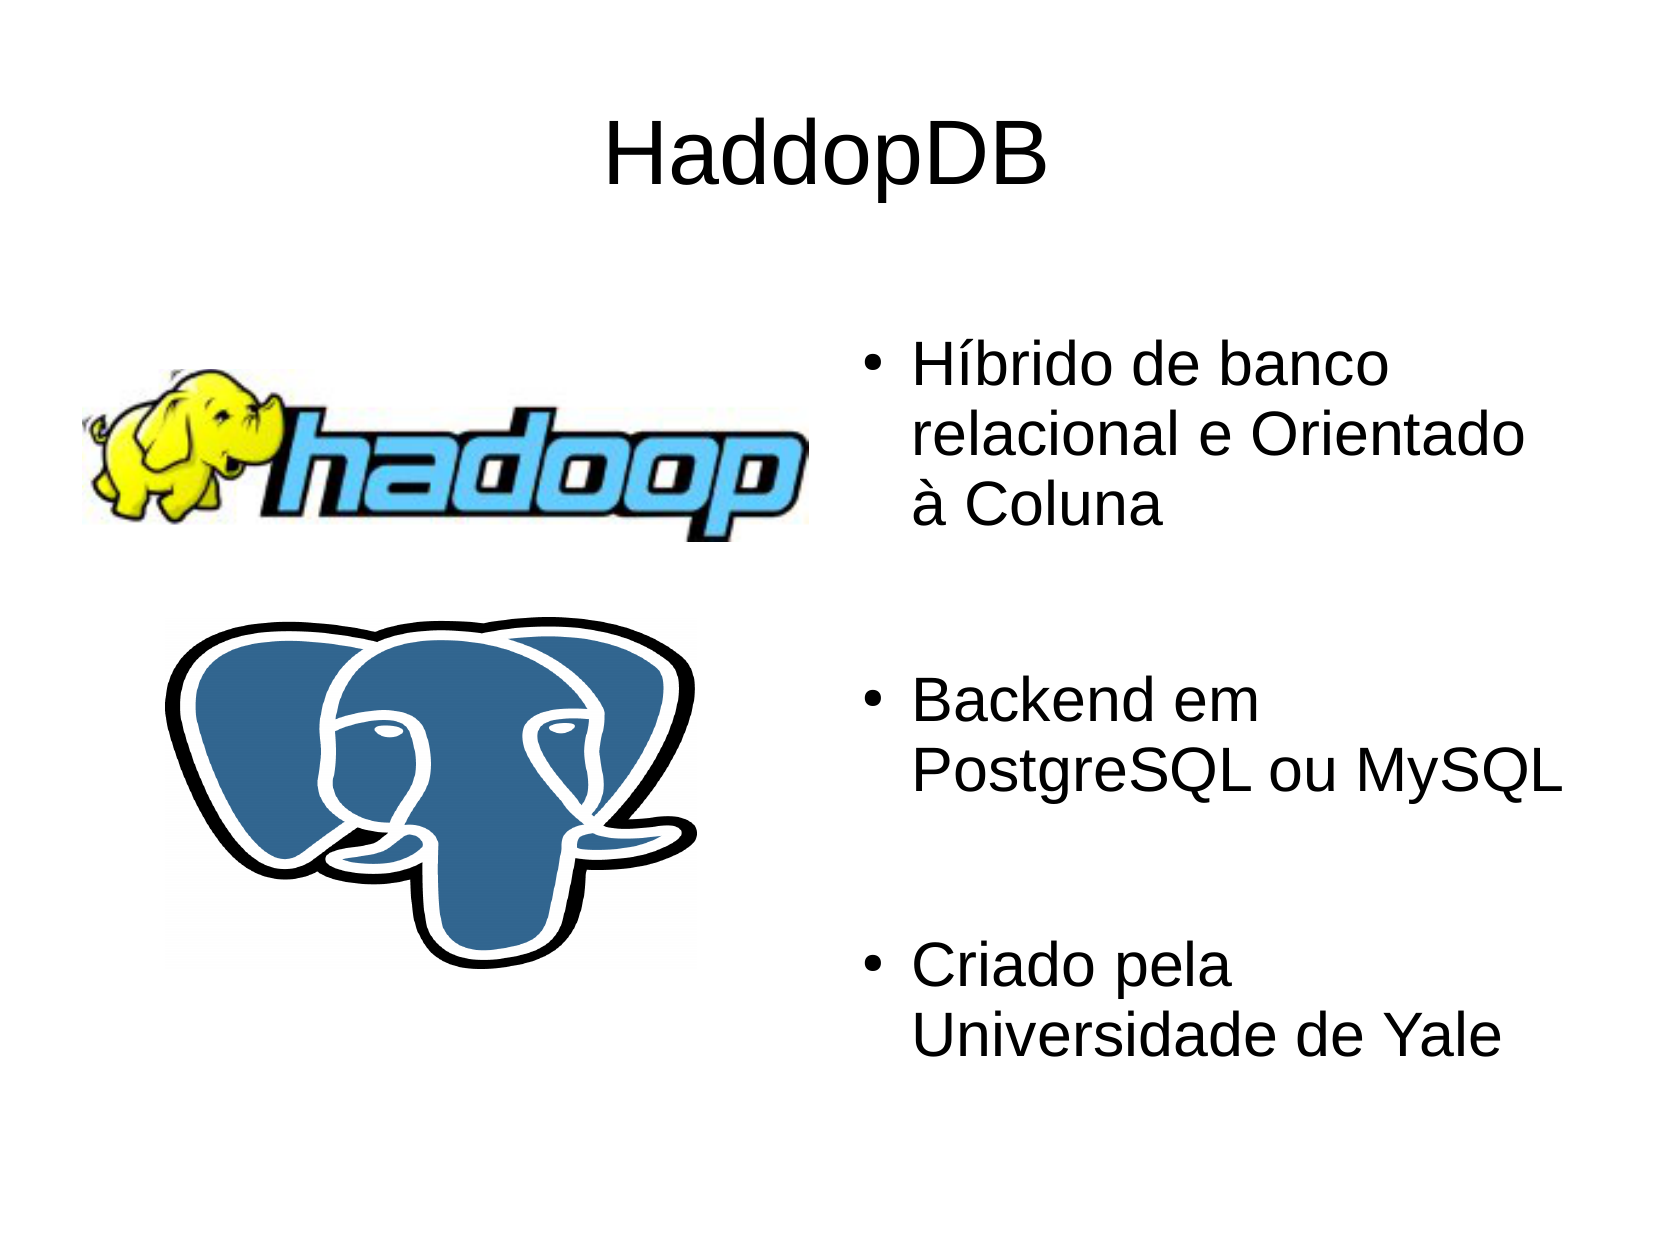

# HaddopDB
Híbrido de banco relacional e Orientado à Coluna
Backend em PostgreSQL ou MySQL
Criado pela Universidade de Yale